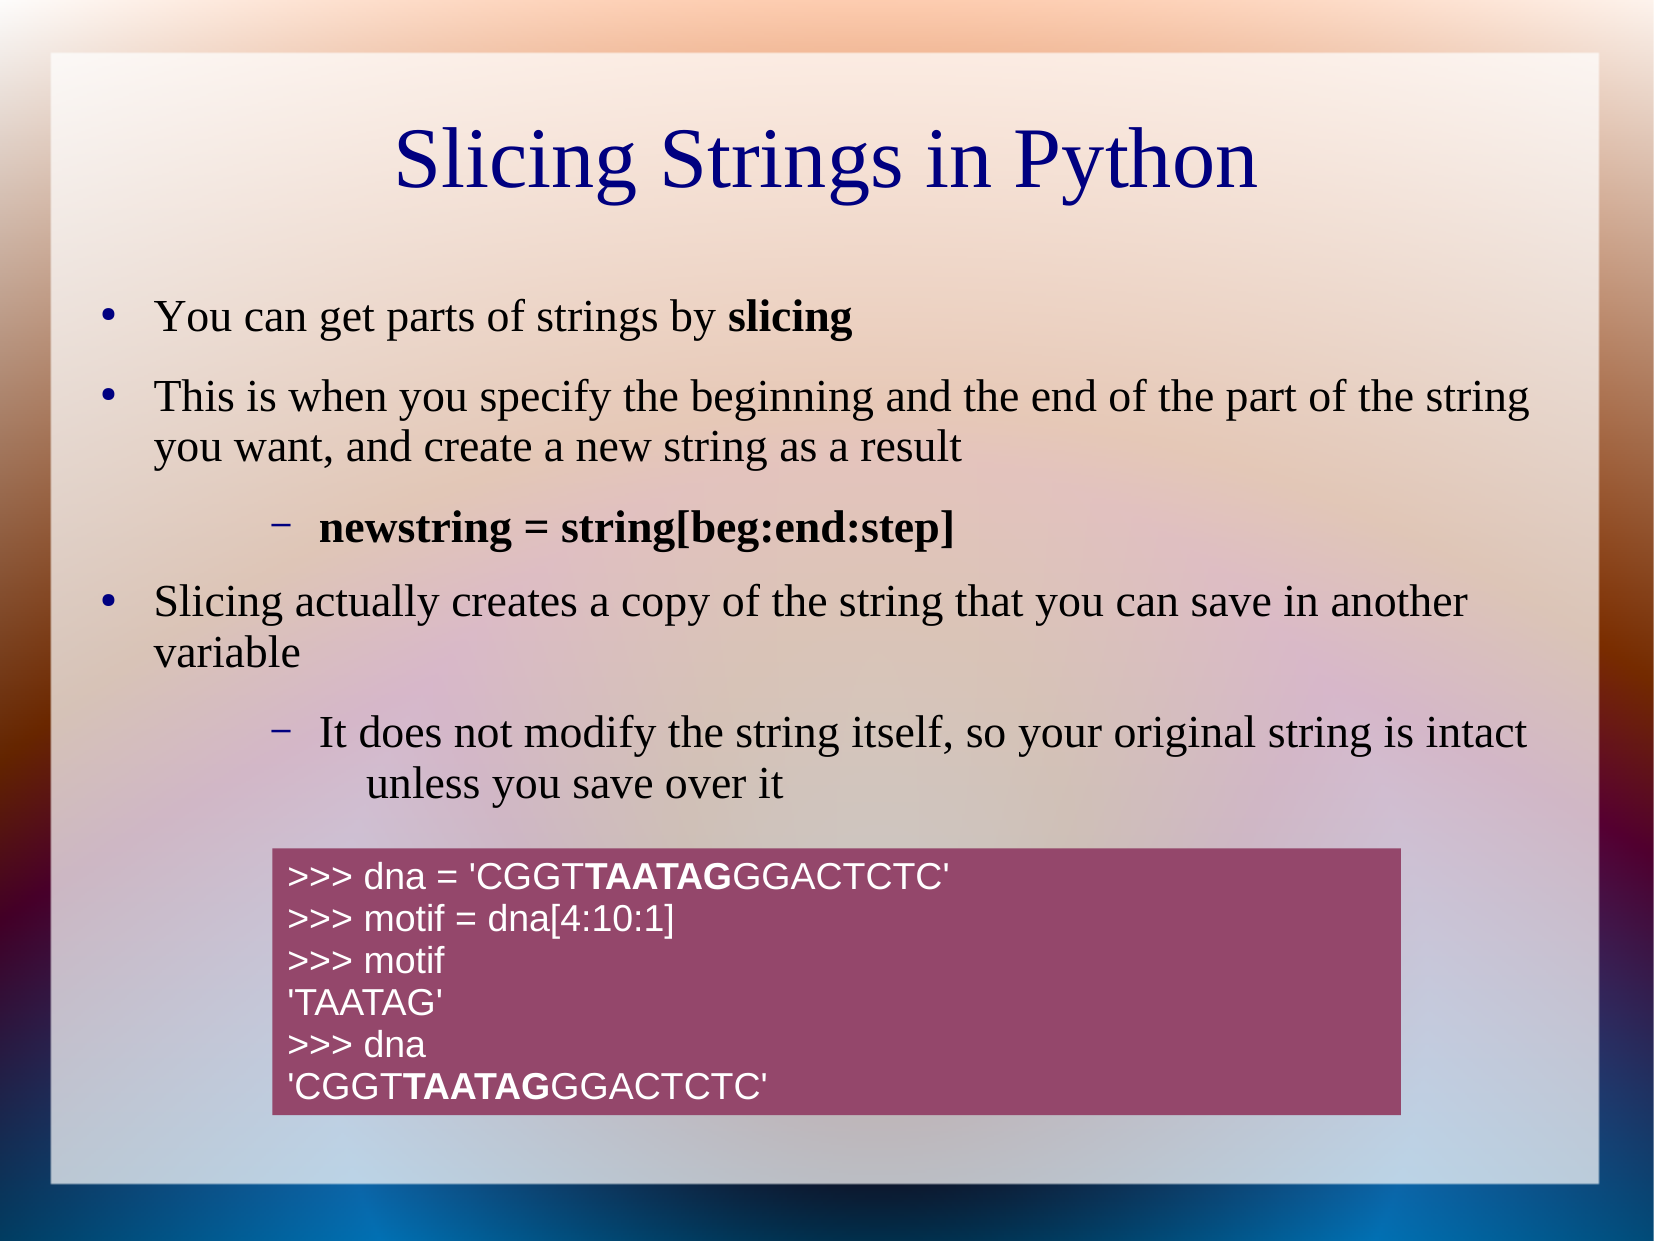

# Slicing Strings in Python
You can get parts of strings by slicing
This is when you specify the beginning and the end of the part of the string you want, and create a new string as a result
newstring = string[beg:end:step]
Slicing actually creates a copy of the string that you can save in another variable
It does not modify the string itself, so your original string is intact unless you save over it
>>> dna = 'CGGTTAATAGGGACTCTC'
>>> motif = dna[4:10:1]
>>> motif
'TAATAG'
>>> dna
'CGGTTAATAGGGACTCTC'